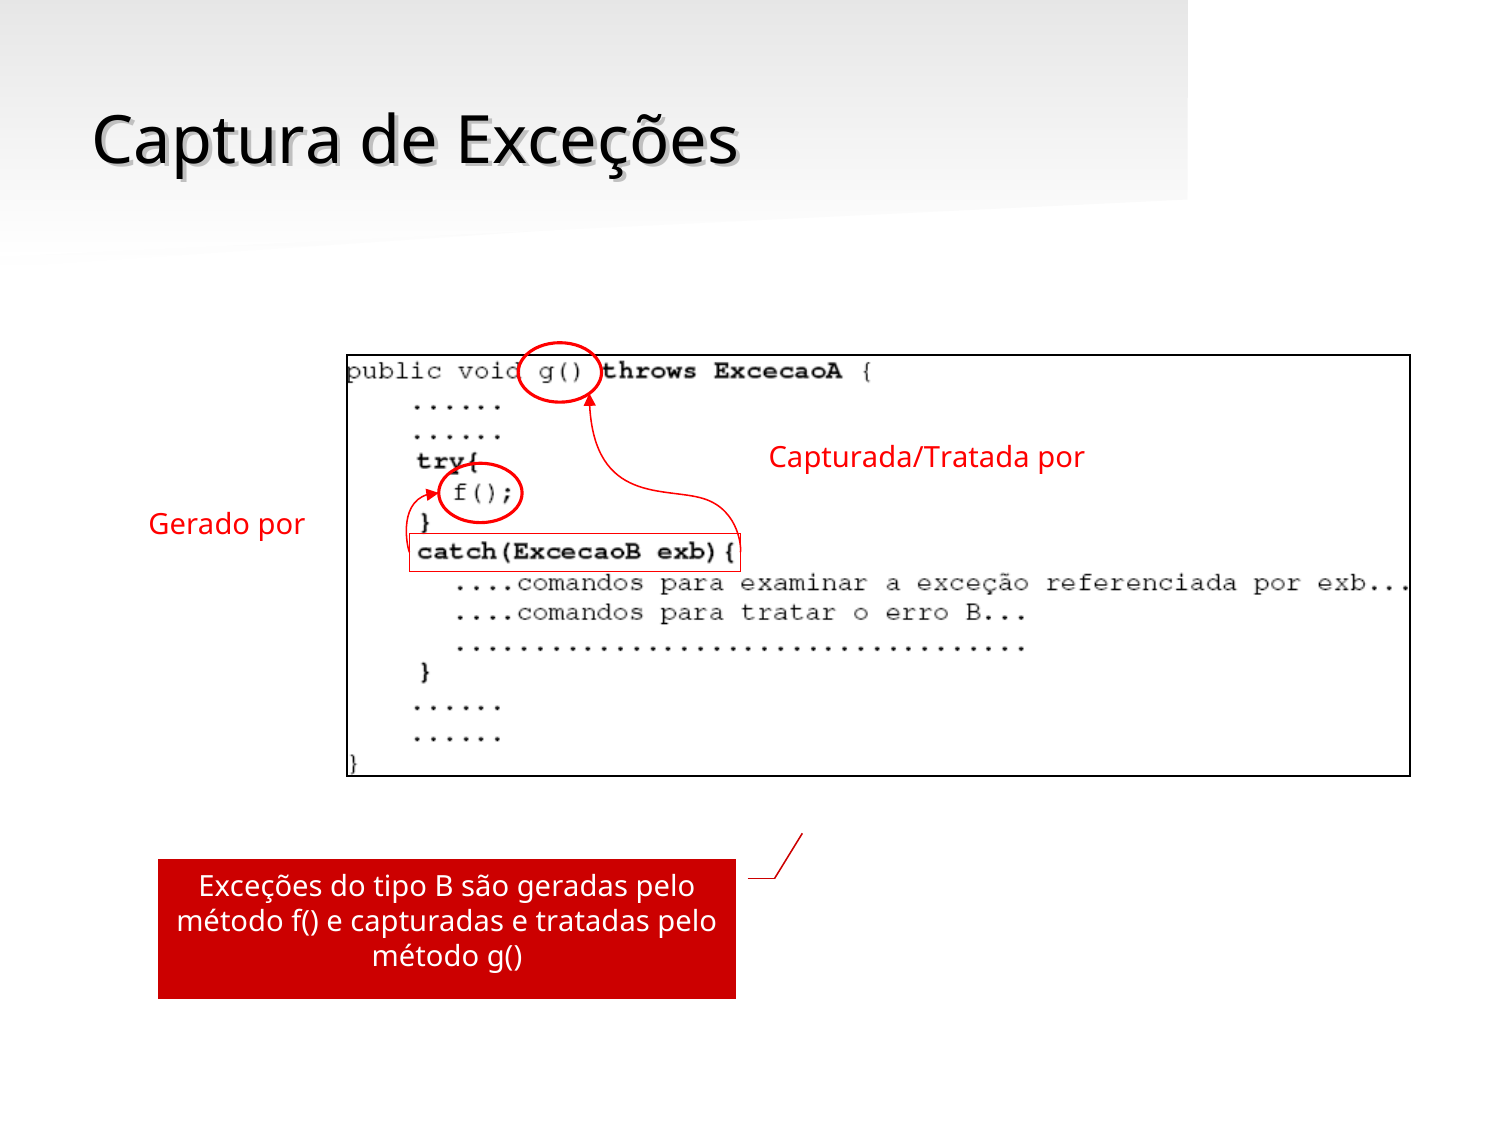

# Captura de Exceções
Capturada/Tratada por
Gerado por
Exceções do tipo B são geradas pelo método f() e capturadas e tratadas pelo método g()